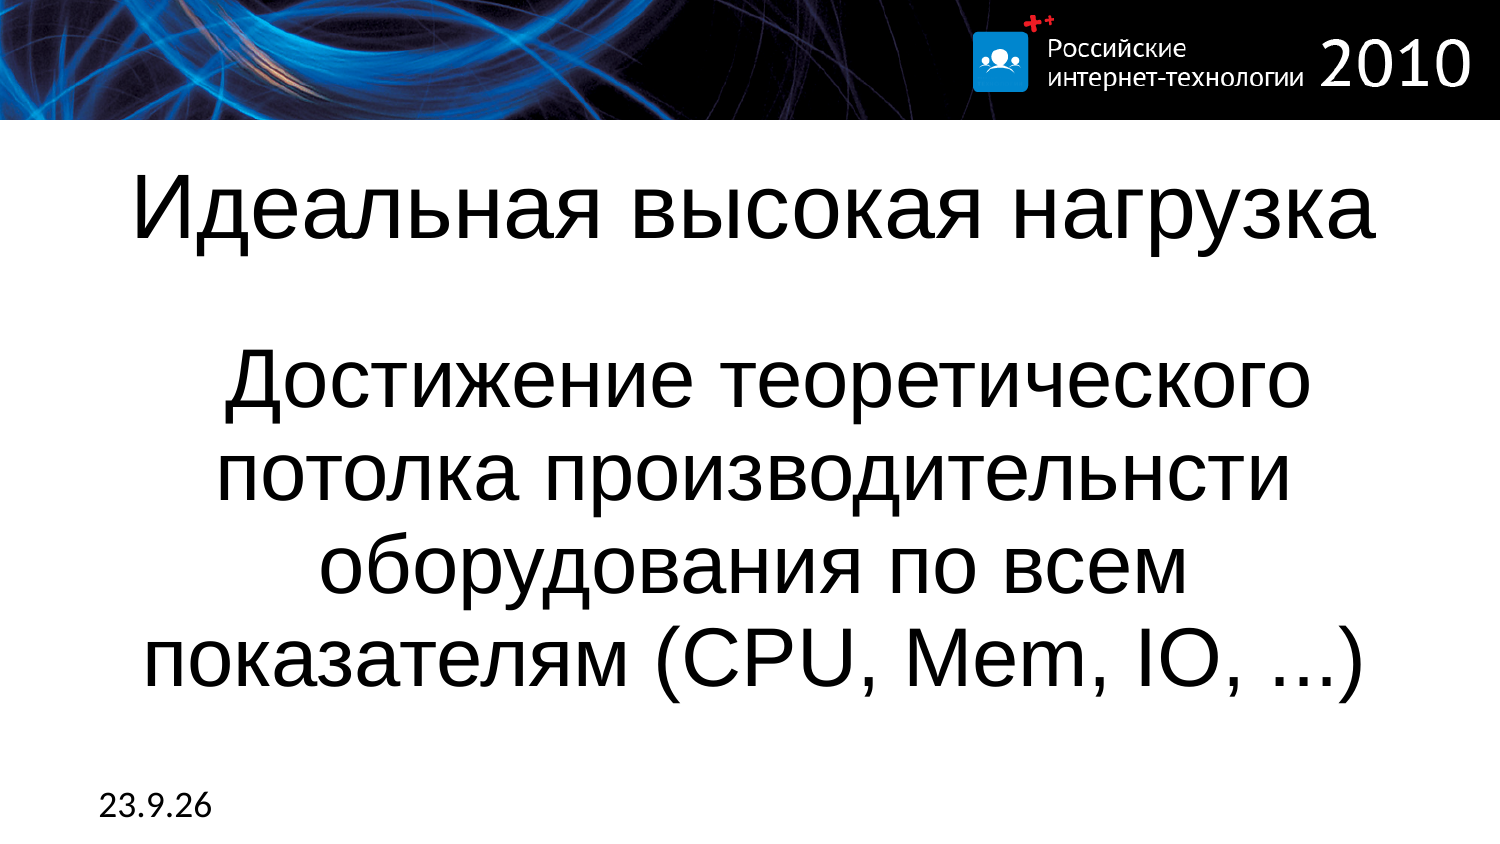

# Идеальная высокая нагрузка
Достижение теоретического потолка производительнсти оборудования по всем показателям (CPU, Mem, IO, ...)